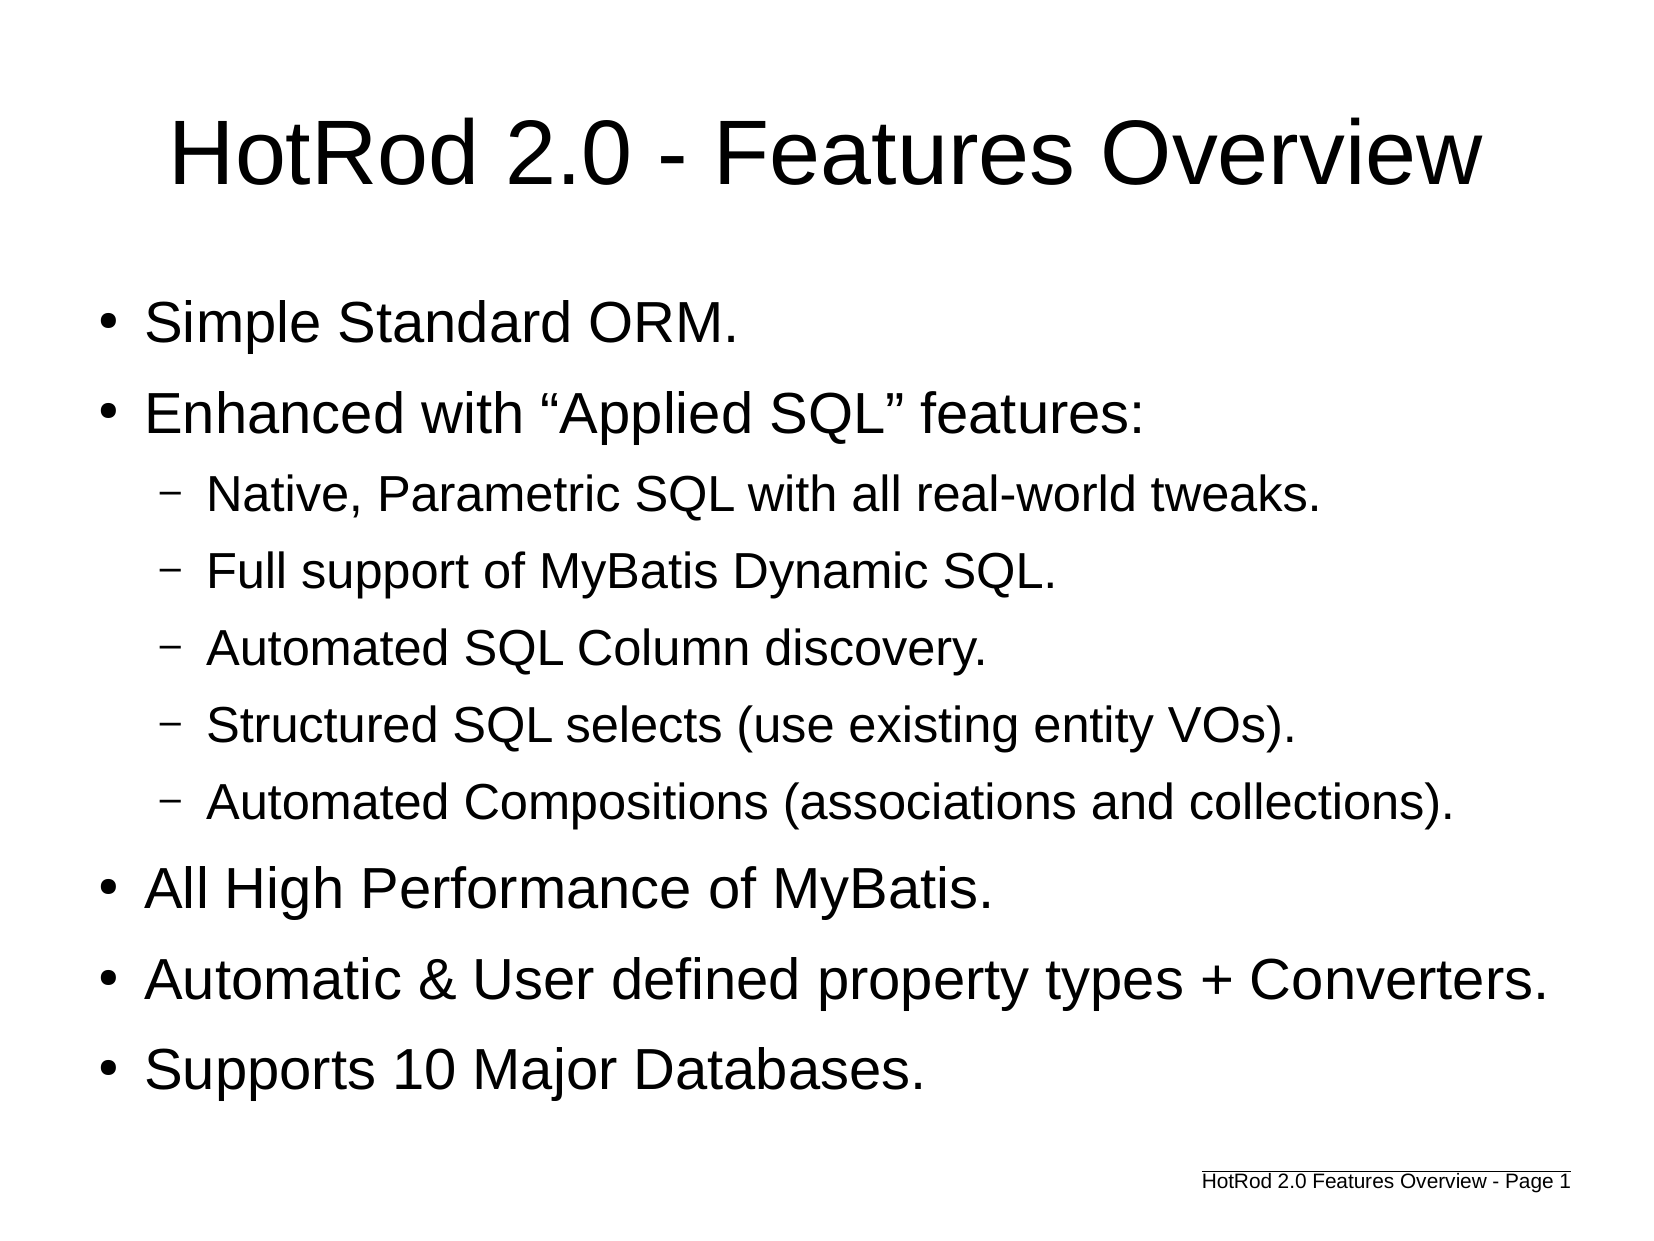

# HotRod 2.0 - Features Overview
Simple Standard ORM.
Enhanced with “Applied SQL” features:
Native, Parametric SQL with all real-world tweaks.
Full support of MyBatis Dynamic SQL.
Automated SQL Column discovery.
Structured SQL selects (use existing entity VOs).
Automated Compositions (associations and collections).
All High Performance of MyBatis.
Automatic & User defined property types + Converters.
Supports 10 Major Databases.
1